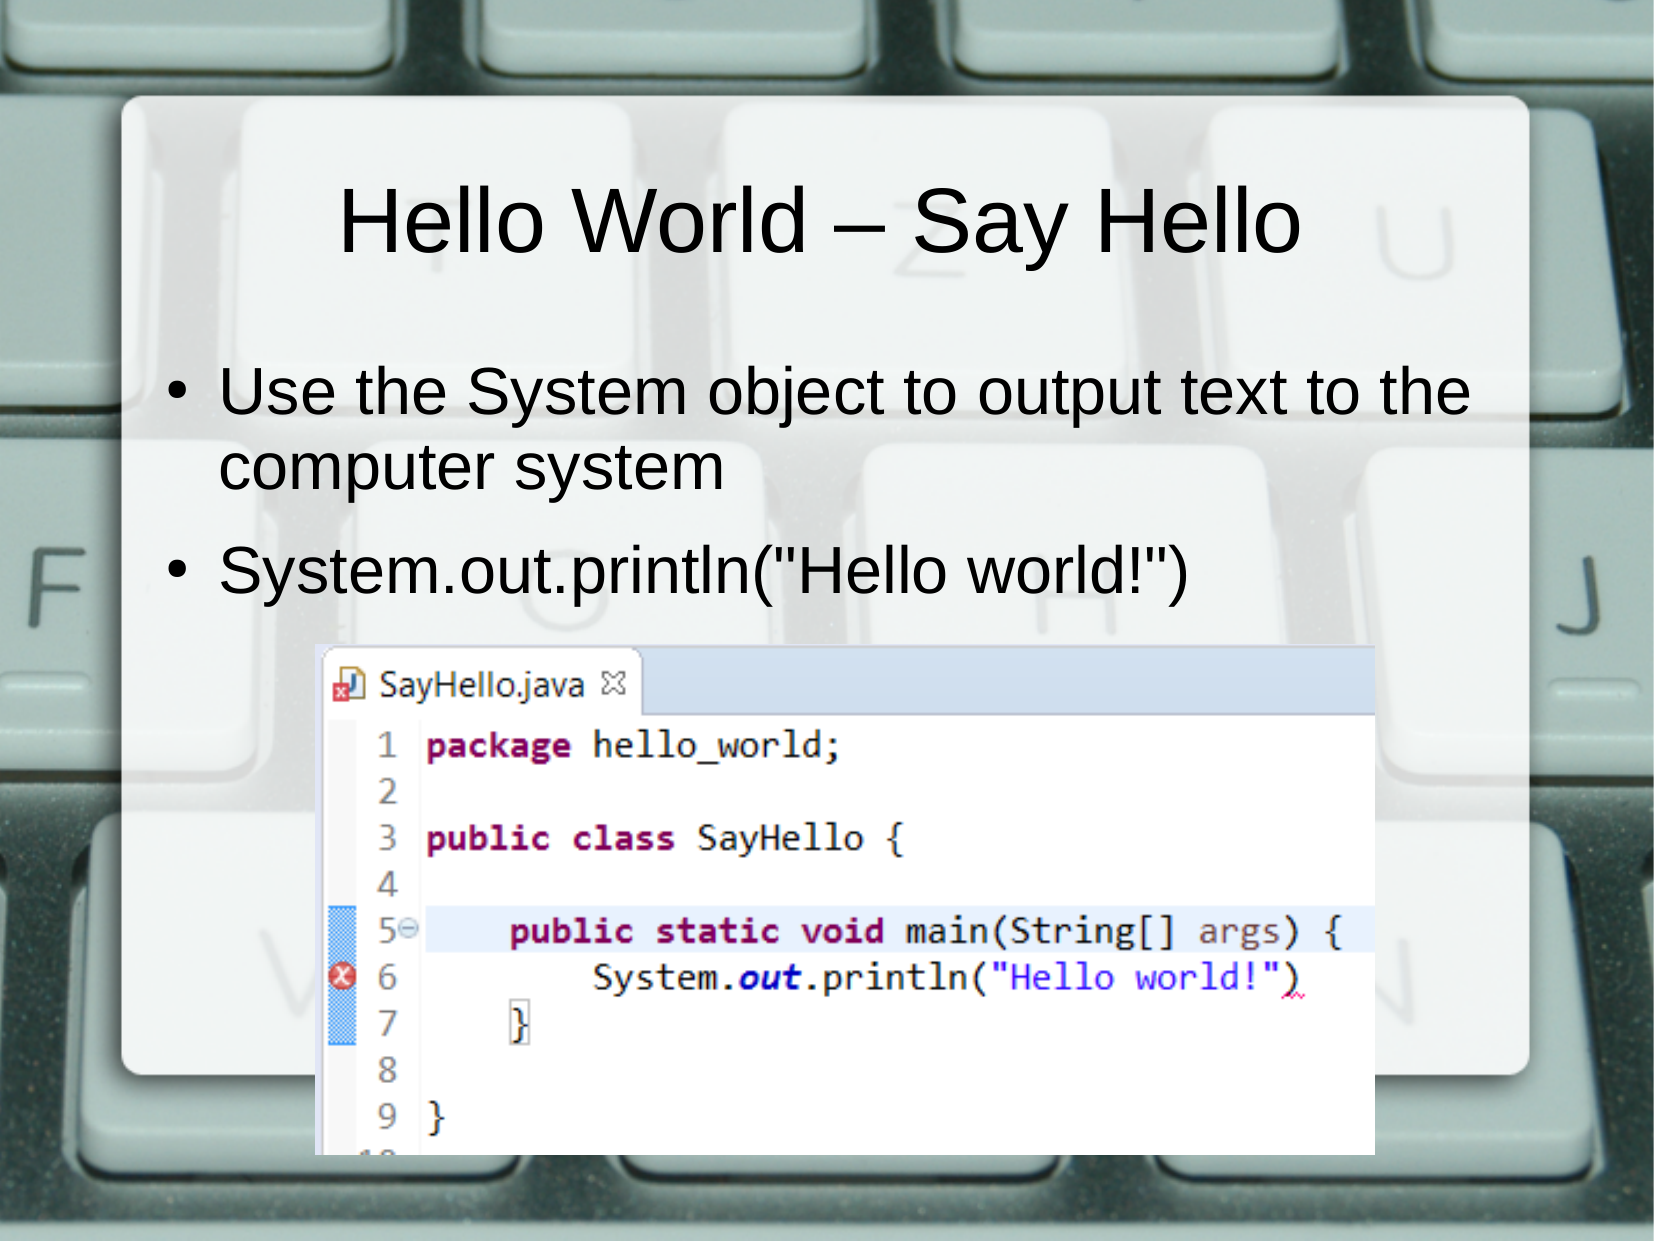

# Hello World – Say Hello
Use the System object to output text to the computer system
System.out.println("Hello world!")